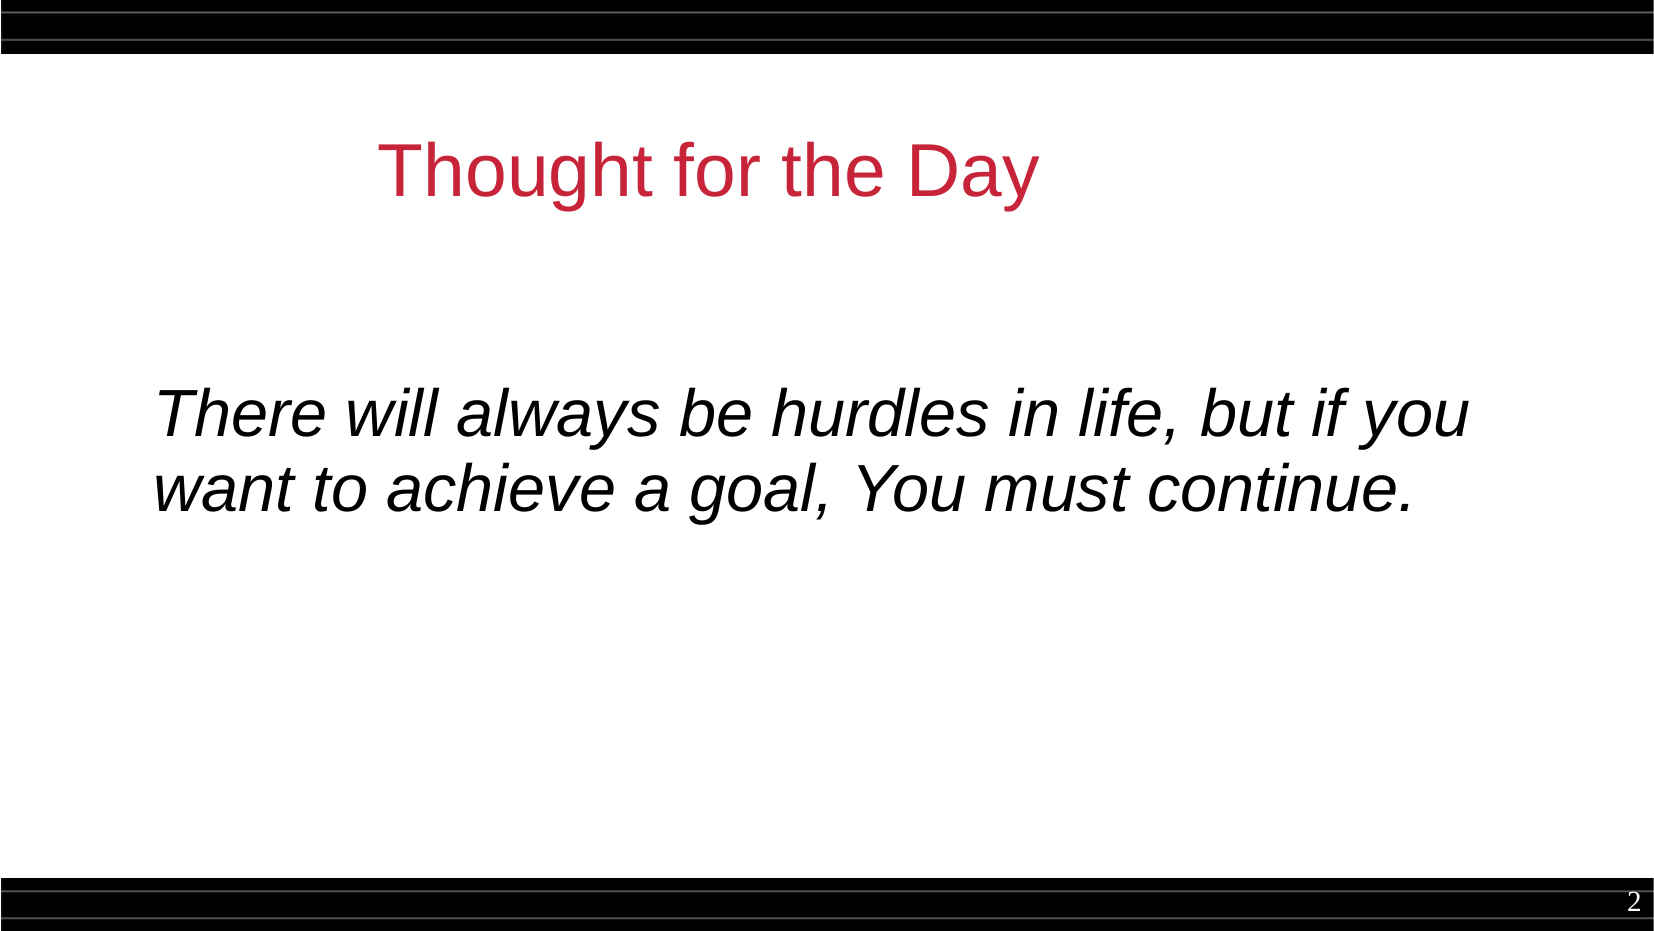

# Thought for the Day
There will always be hurdles in life, but if you want to achieve a goal, You must continue.